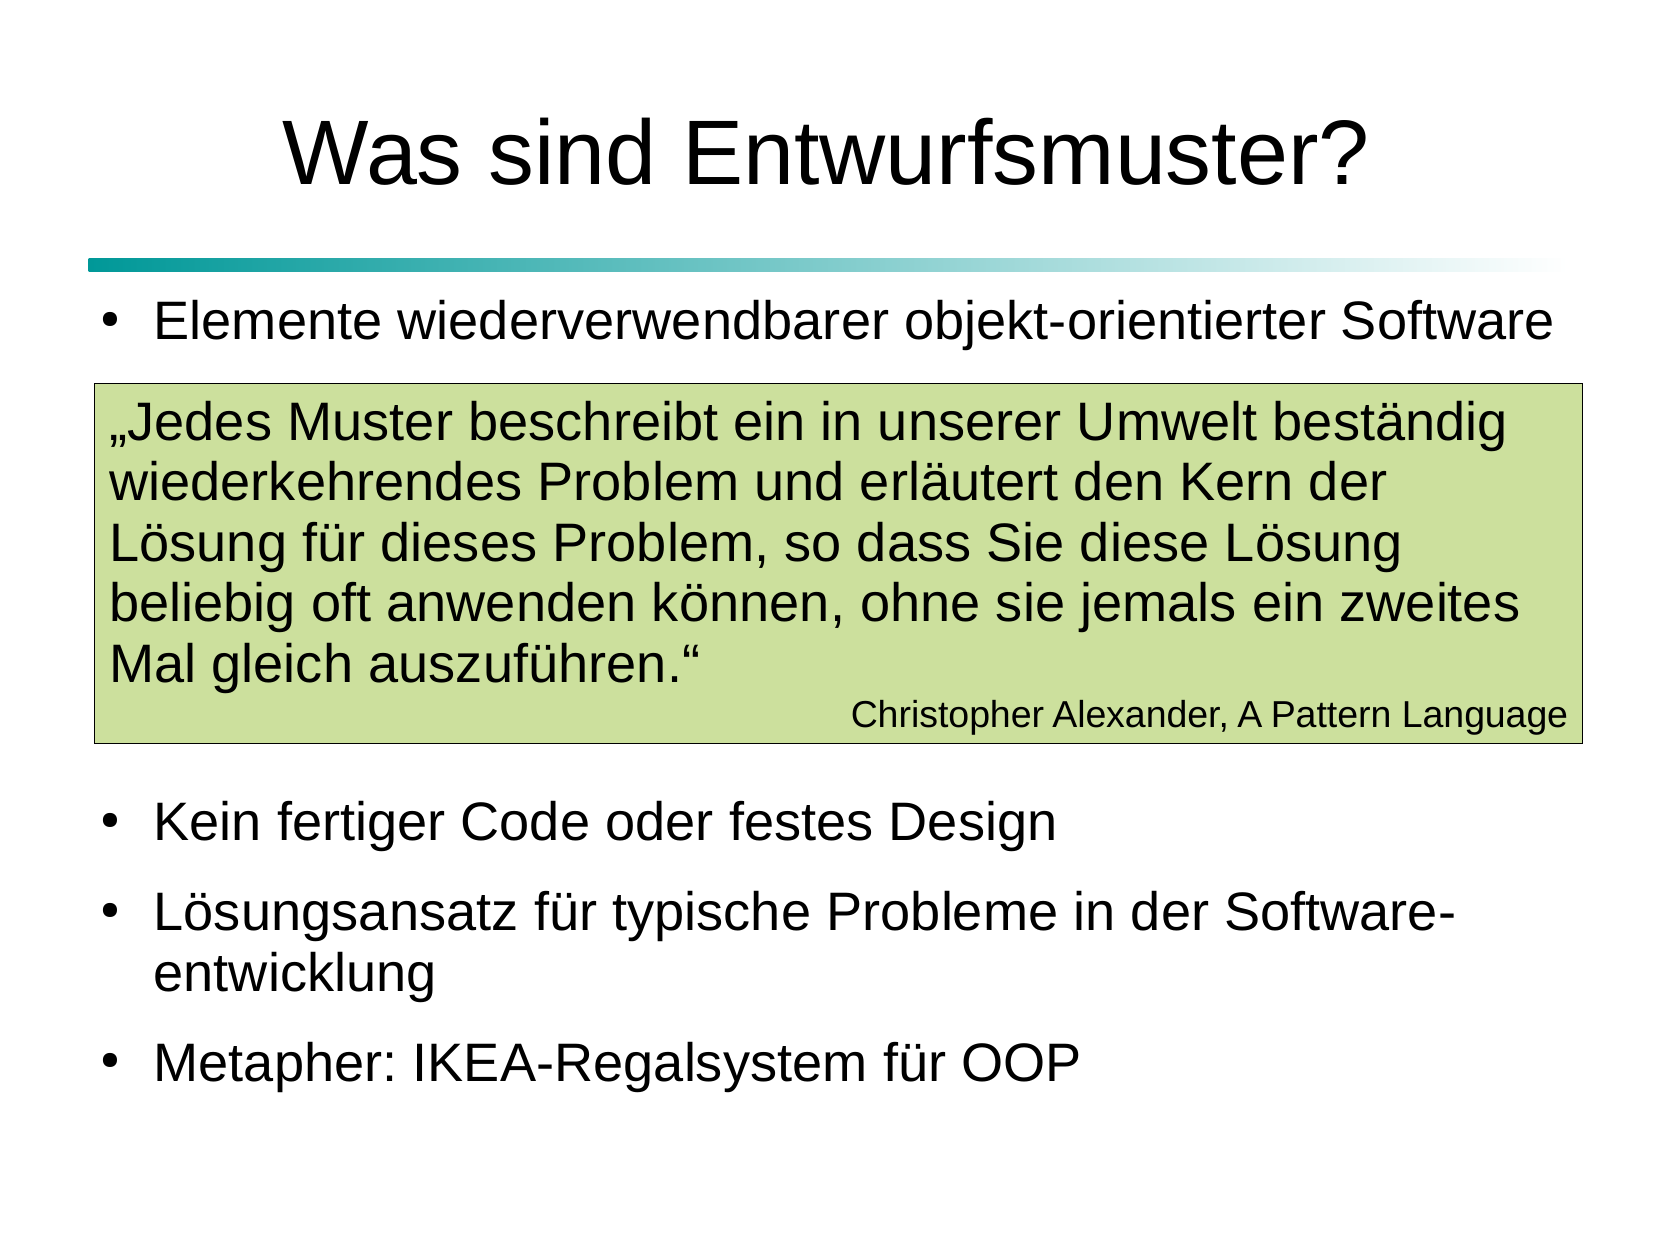

# Was sind Entwurfsmuster?
Elemente wiederverwendbarer objekt-orientierter Software
„Jedes Muster beschreibt ein in unserer Umwelt beständig wiederkehrendes Problem und erläutert den Kern der Lösung für dieses Problem, so dass Sie diese Lösung beliebig oft anwenden können, ohne sie jemals ein zweites Mal gleich auszuführen.“
Christopher Alexander, A Pattern Language
Kein fertiger Code oder festes Design
Lösungsansatz für typische Probleme in der Software-entwicklung
Metapher: IKEA-Regalsystem für OOP